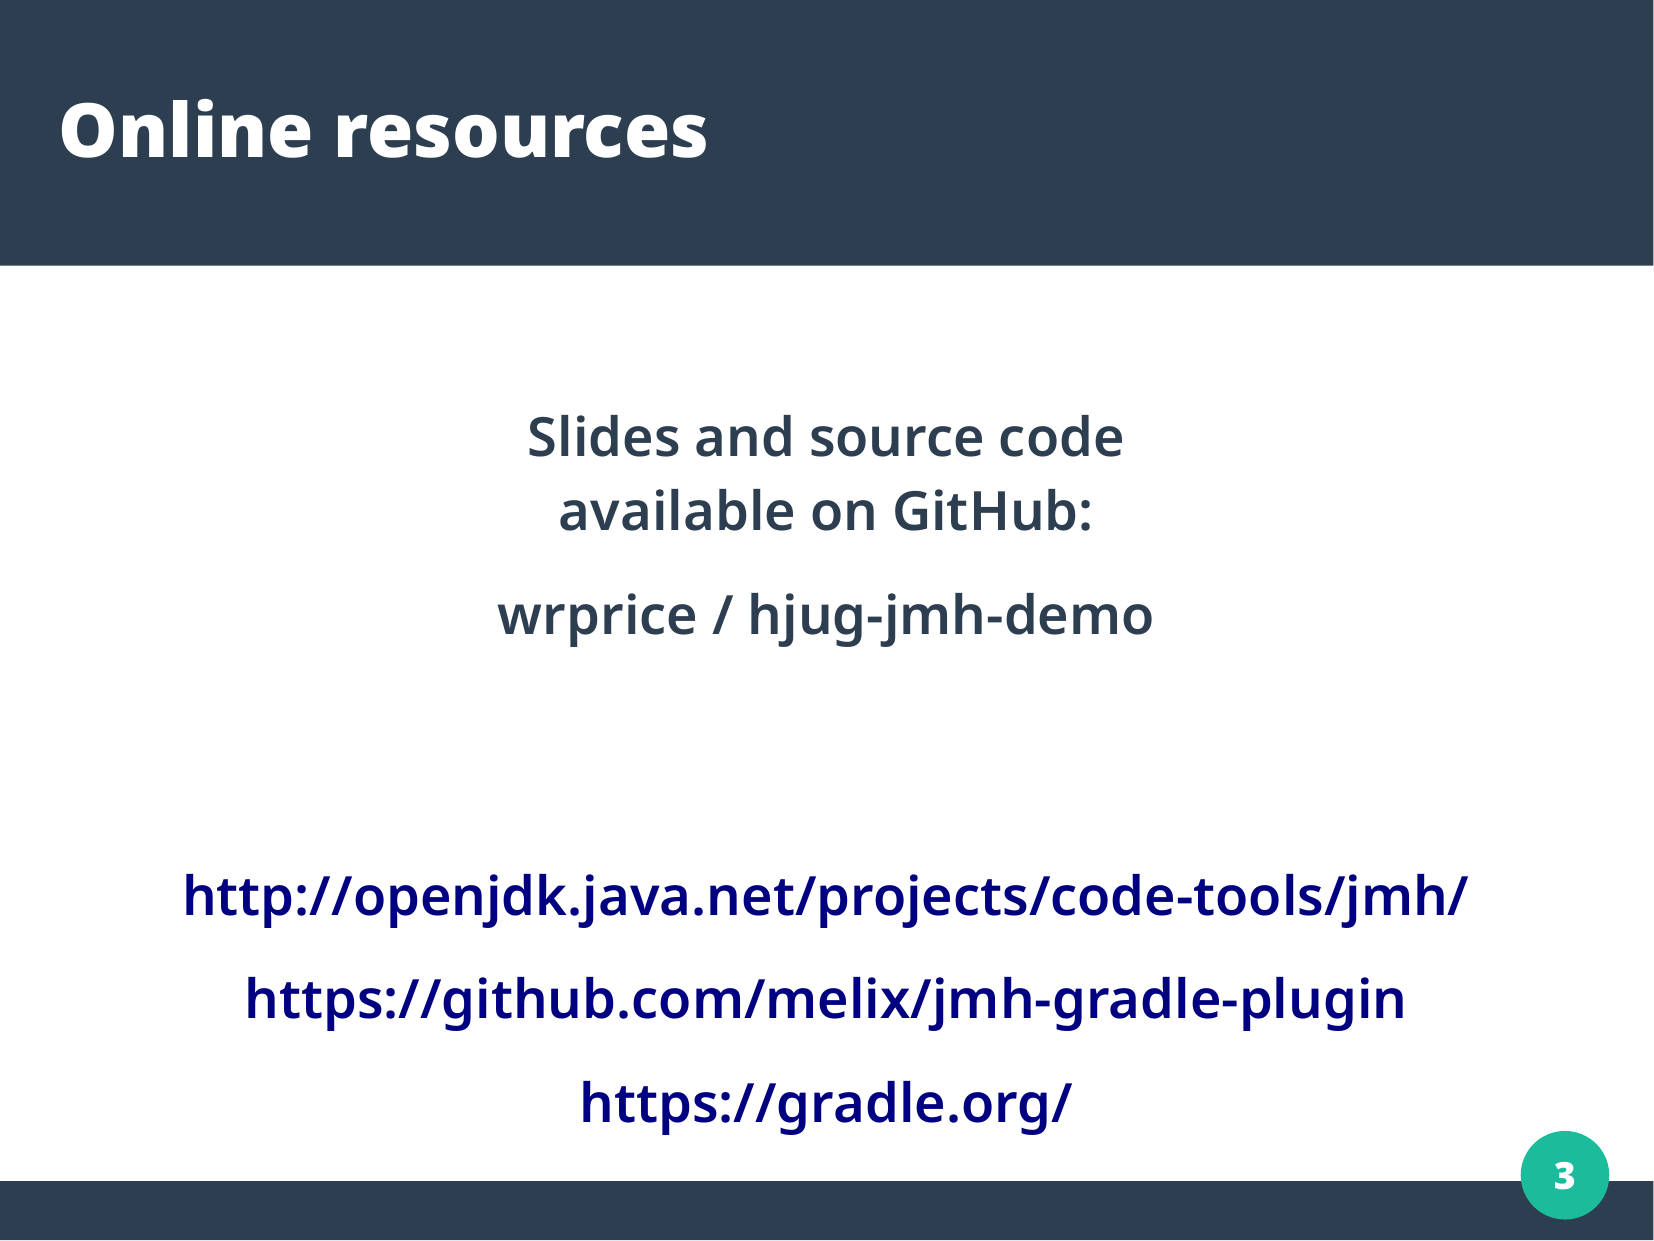

# Online resources
Slides and source code
available on GitHub:
wrprice / hjug-jmh-demo
http://openjdk.java.net/projects/code-tools/jmh/
https://github.com/melix/jmh-gradle-plugin
https://gradle.org/
3